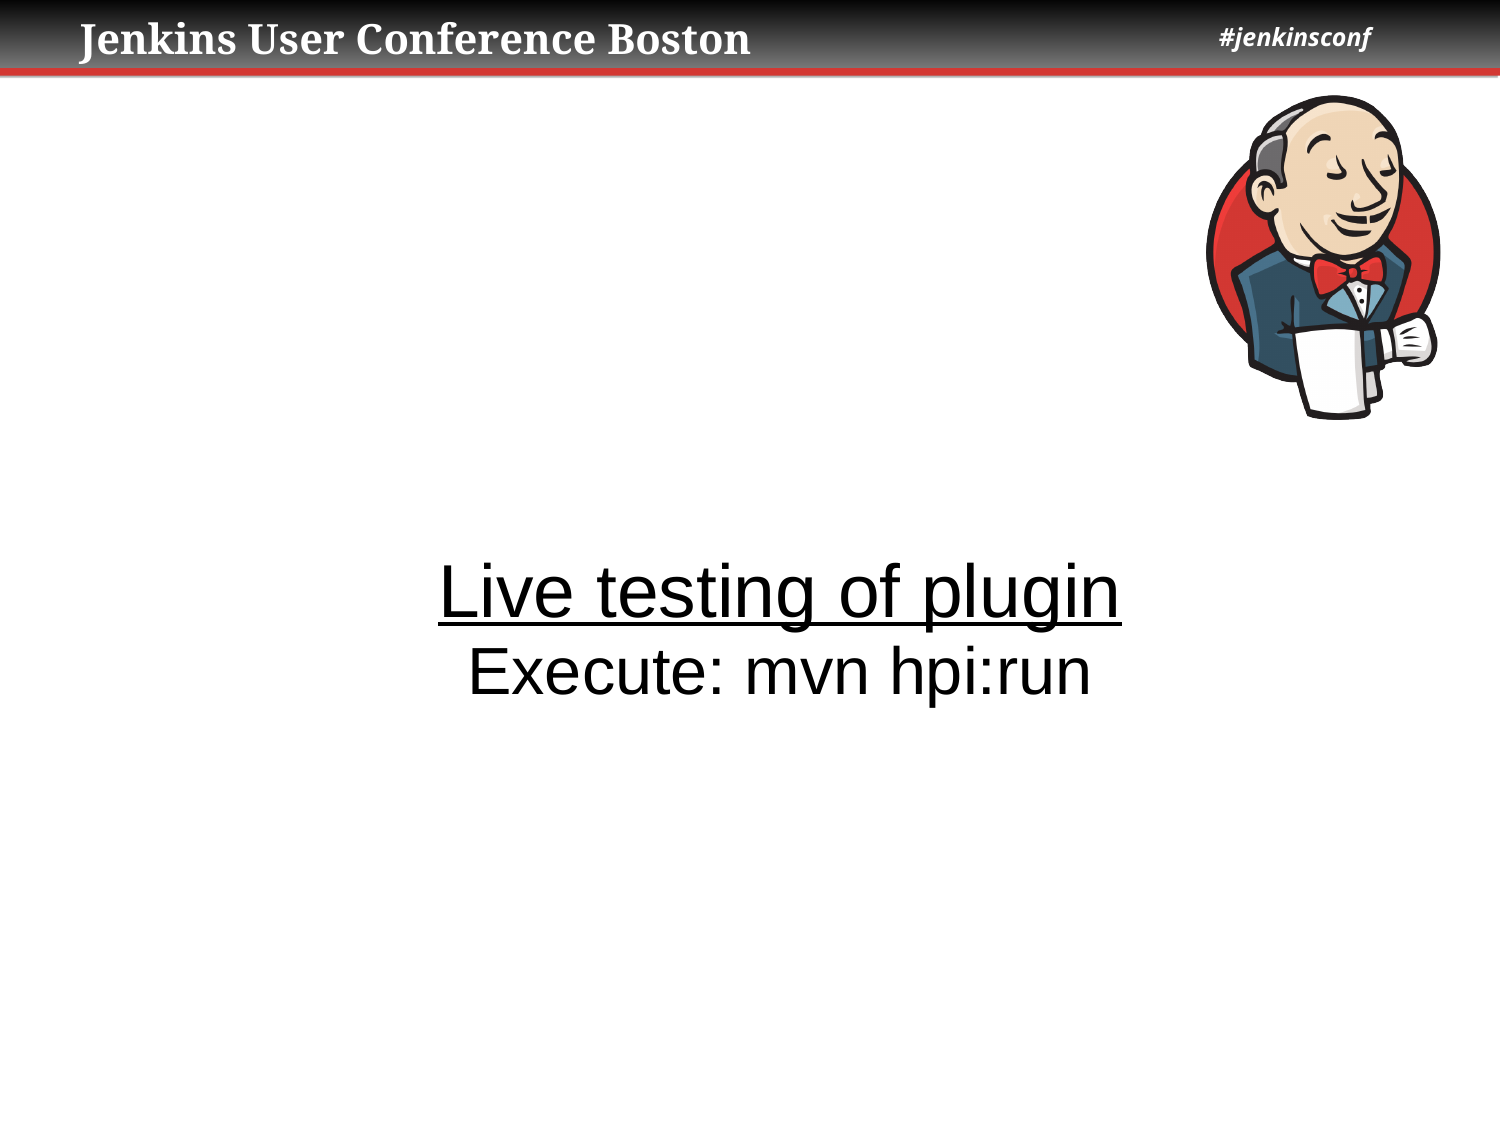

#
Live testing of plugin
Execute: mvn hpi:run